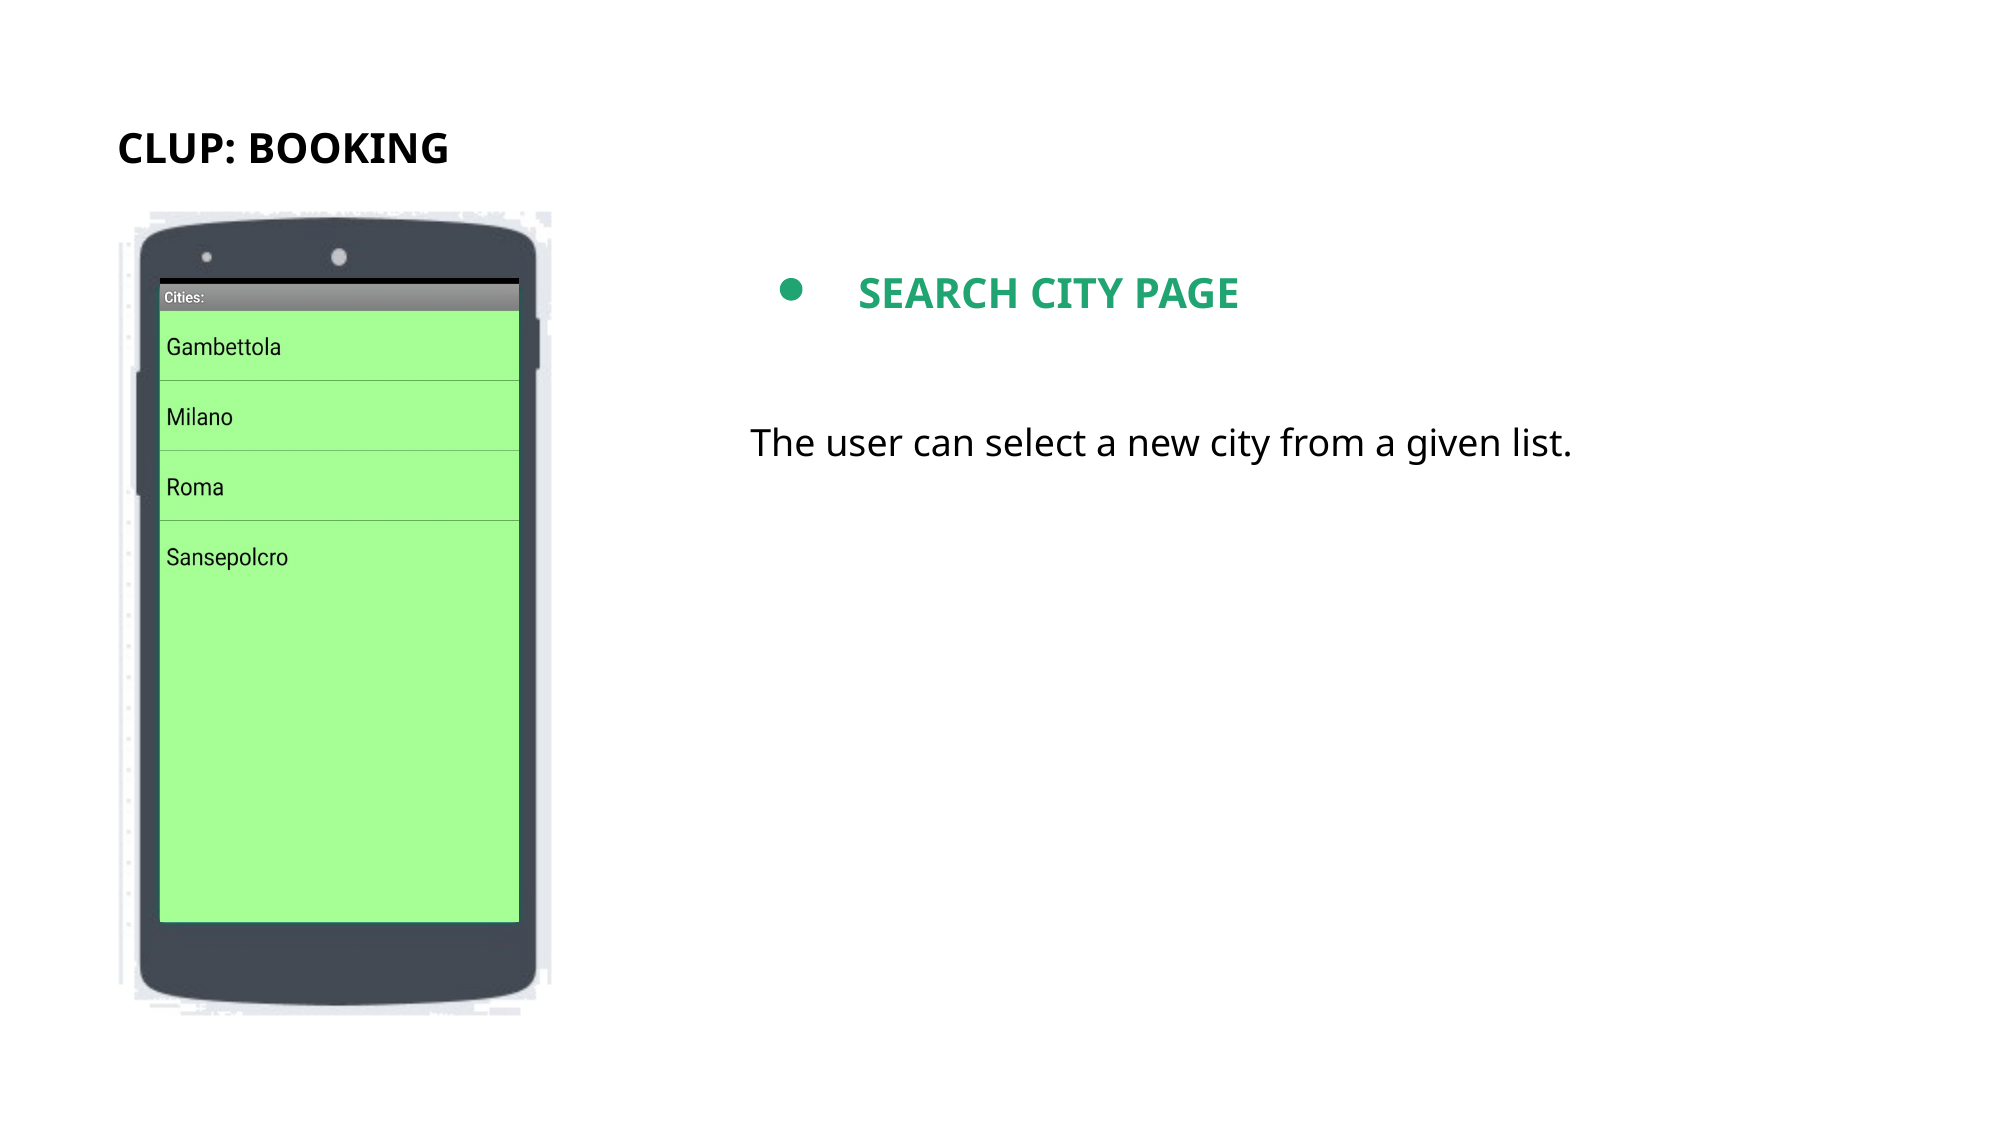

# CLUP: BOOKING
SEARCH CITY PAGE
The user can select a new city from a given list.